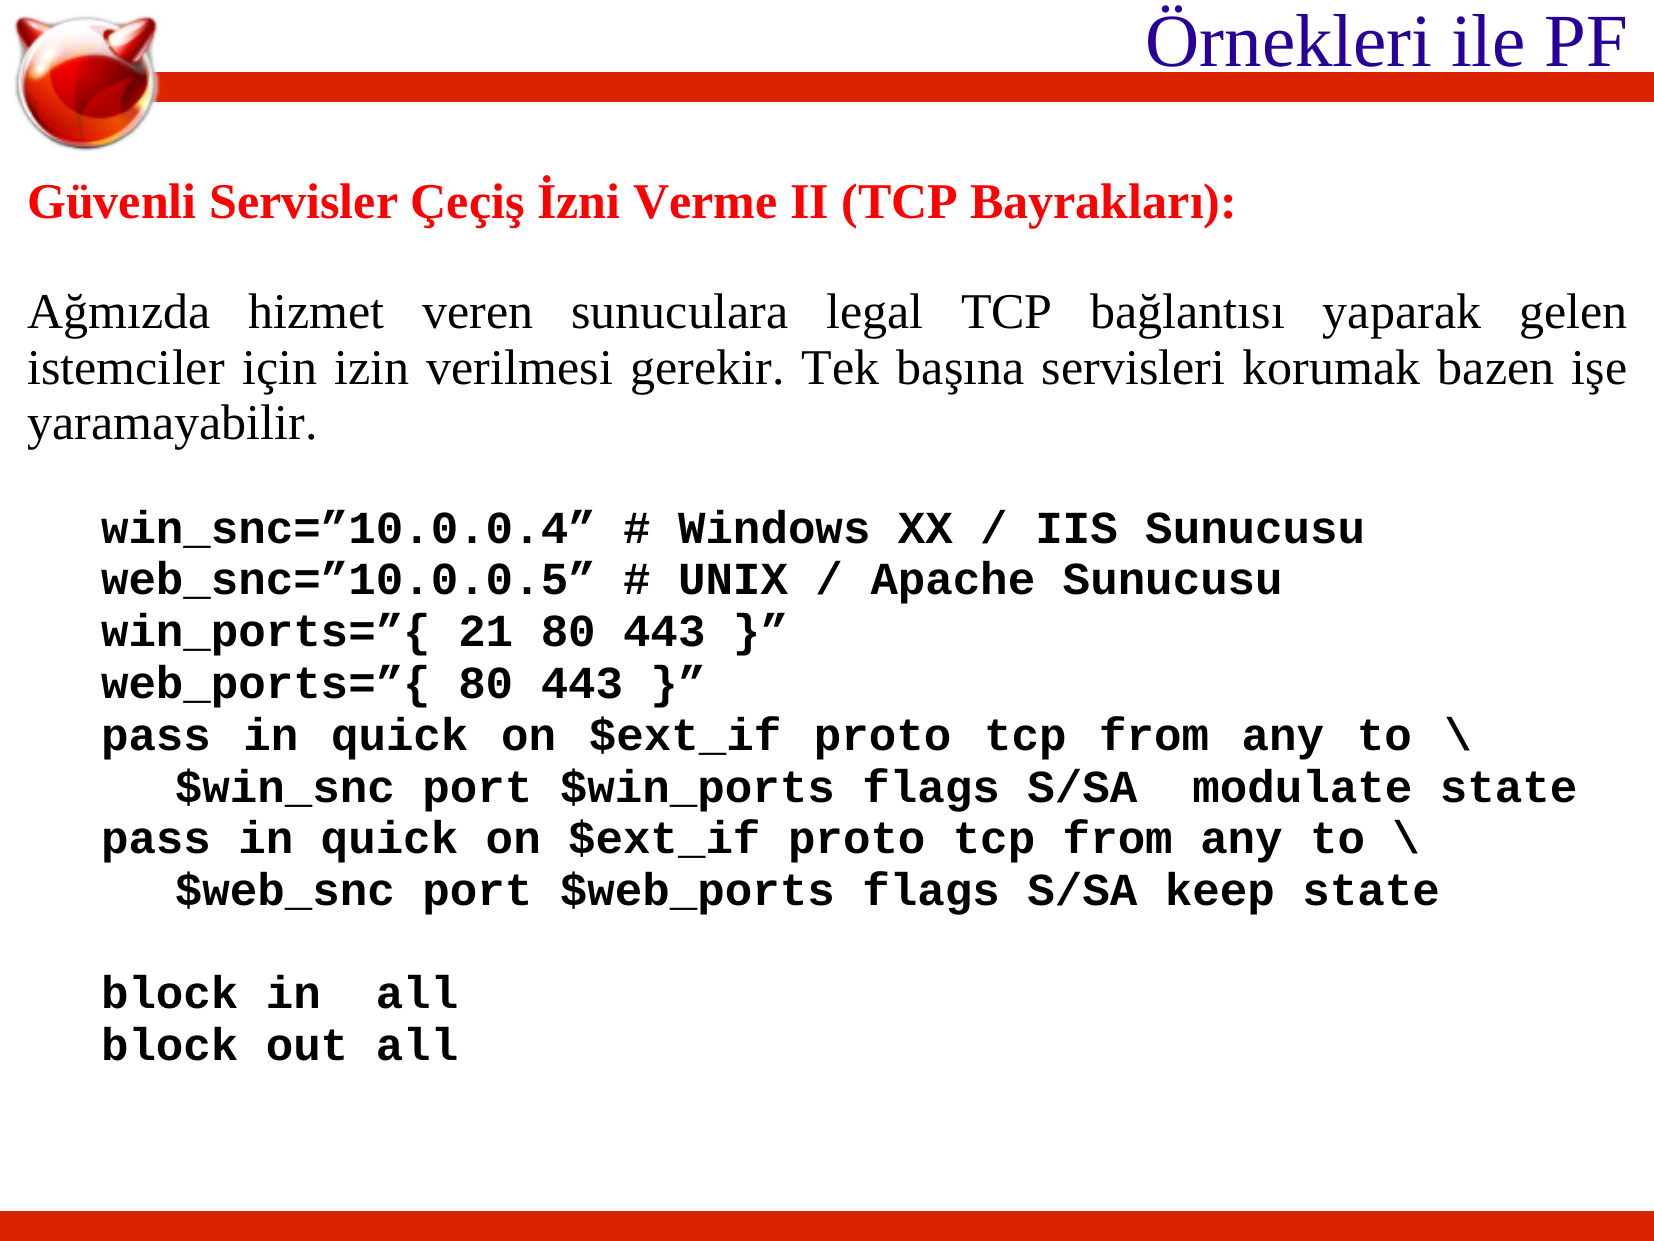

Örnekleri ile PF
Güvenli Servisler Çeçiş İzni Verme II (TCP Bayrakları):
Ağmızda hizmet veren sunuculara legal TCP bağlantısı yaparak gelen istemciler için izin verilmesi gerekir. Tek başına servisleri korumak bazen işe yaramayabilir.
	win_snc=”10.0.0.4” # Windows XX / IIS Sunucusu
	web_snc=”10.0.0.5” # UNIX / Apache Sunucusu
	win_ports=”{ 21 80 443 }”
	web_ports=”{ 80 443 }”
	pass in quick on $ext_if proto tcp from any to \					$win_snc port $win_ports flags S/SA modulate state
	pass in quick on $ext_if proto tcp from any to \
		$web_snc port $web_ports flags S/SA keep state
	block in all
	block out all